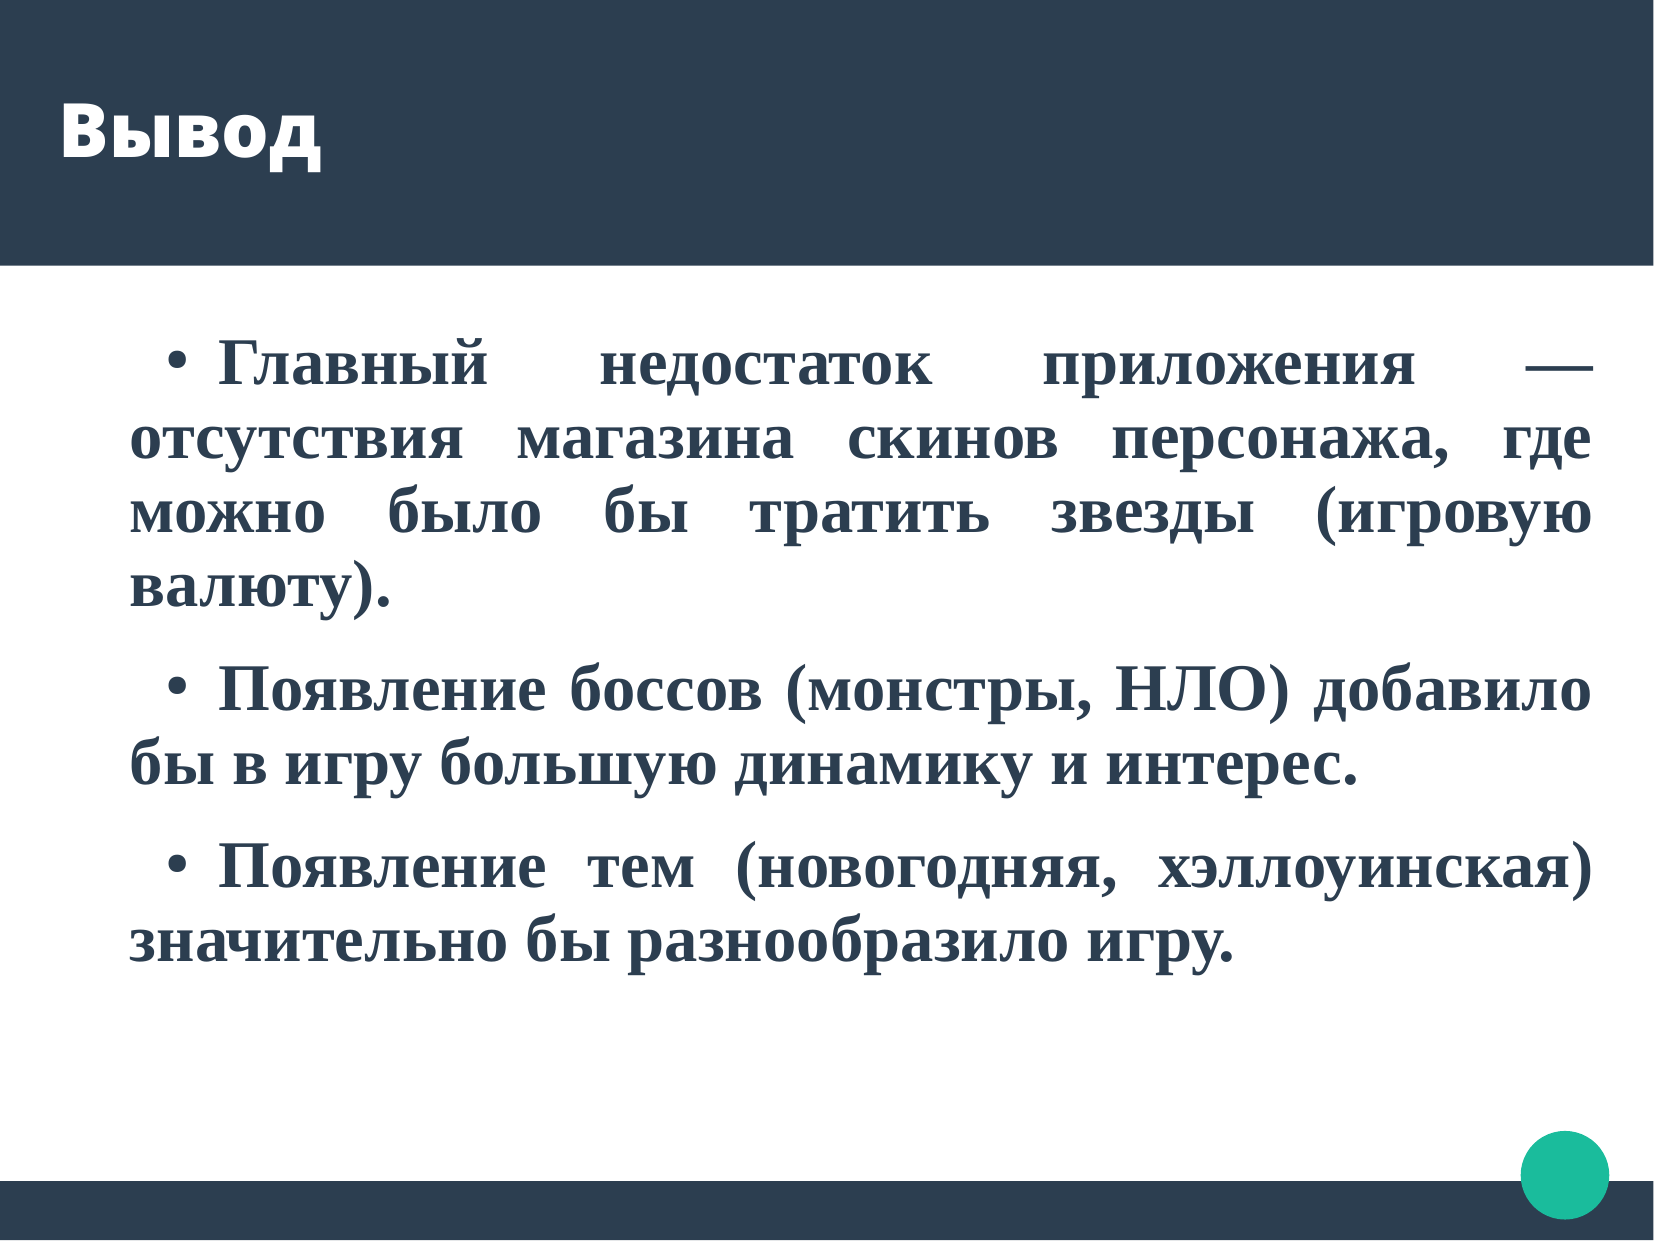

# Вывод
Главный недостаток приложения — отсутствия магазина скинов персонажа, где можно было бы тратить звезды (игровую валюту).
Появление боссов (монстры, НЛО) добавило бы в игру большую динамику и интерес.
Появление тем (новогодняя, хэллоуинская) значительно бы разнообразило игру.